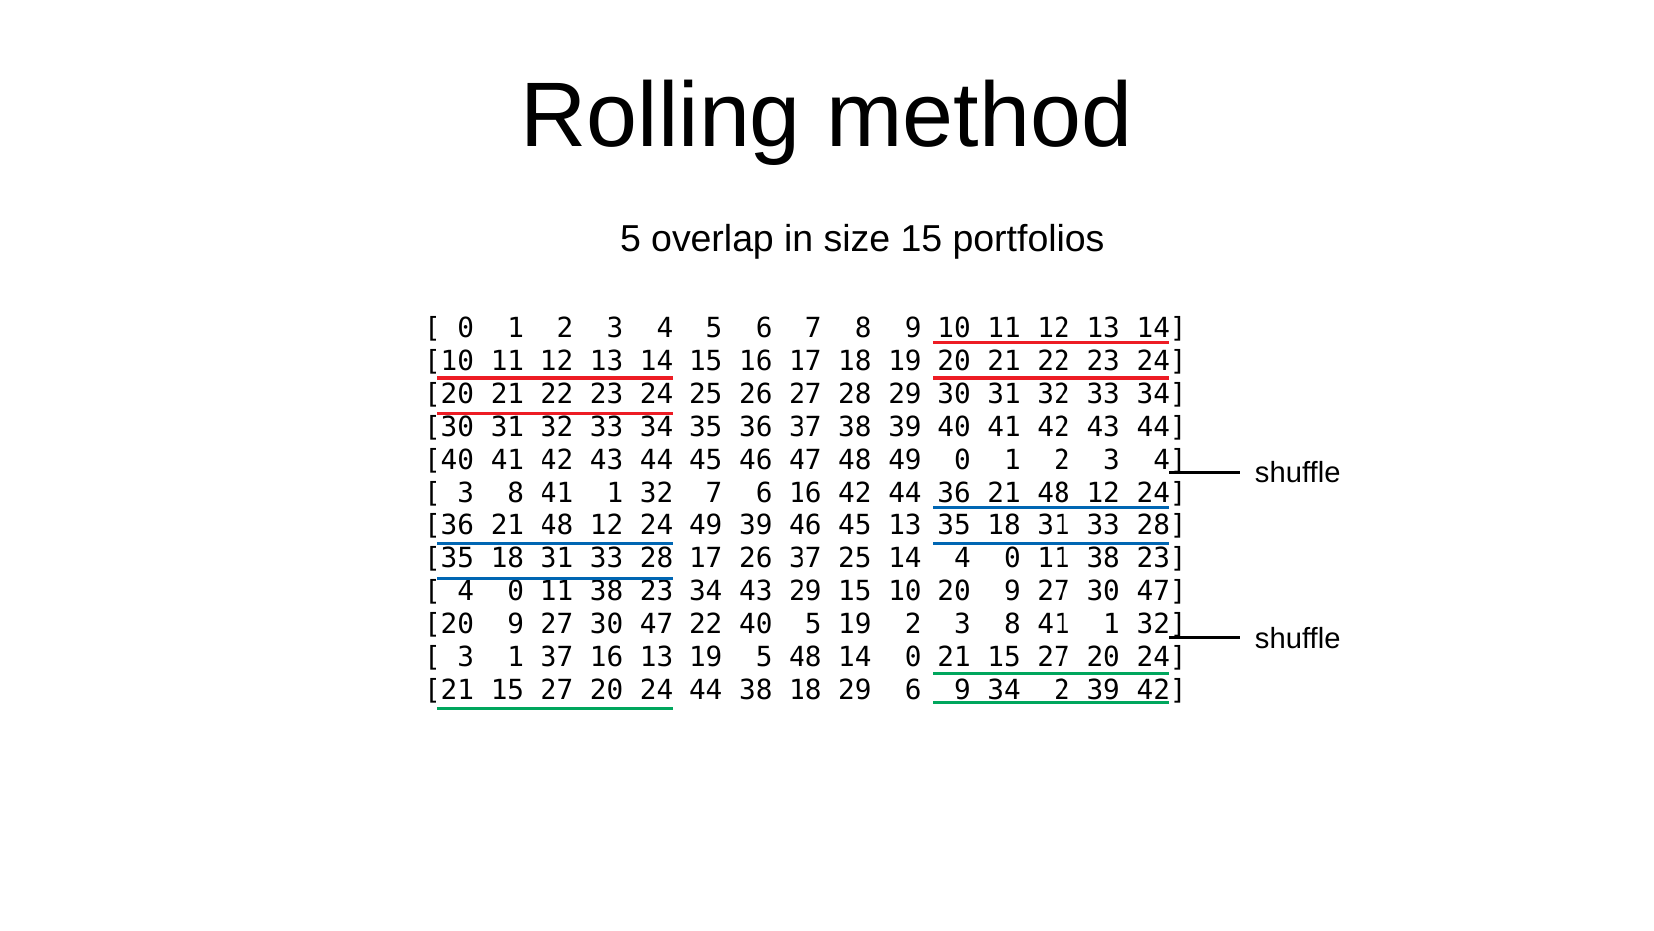

# Rolling method
5 overlap in size 15 portfolios
shuffle
shuffle